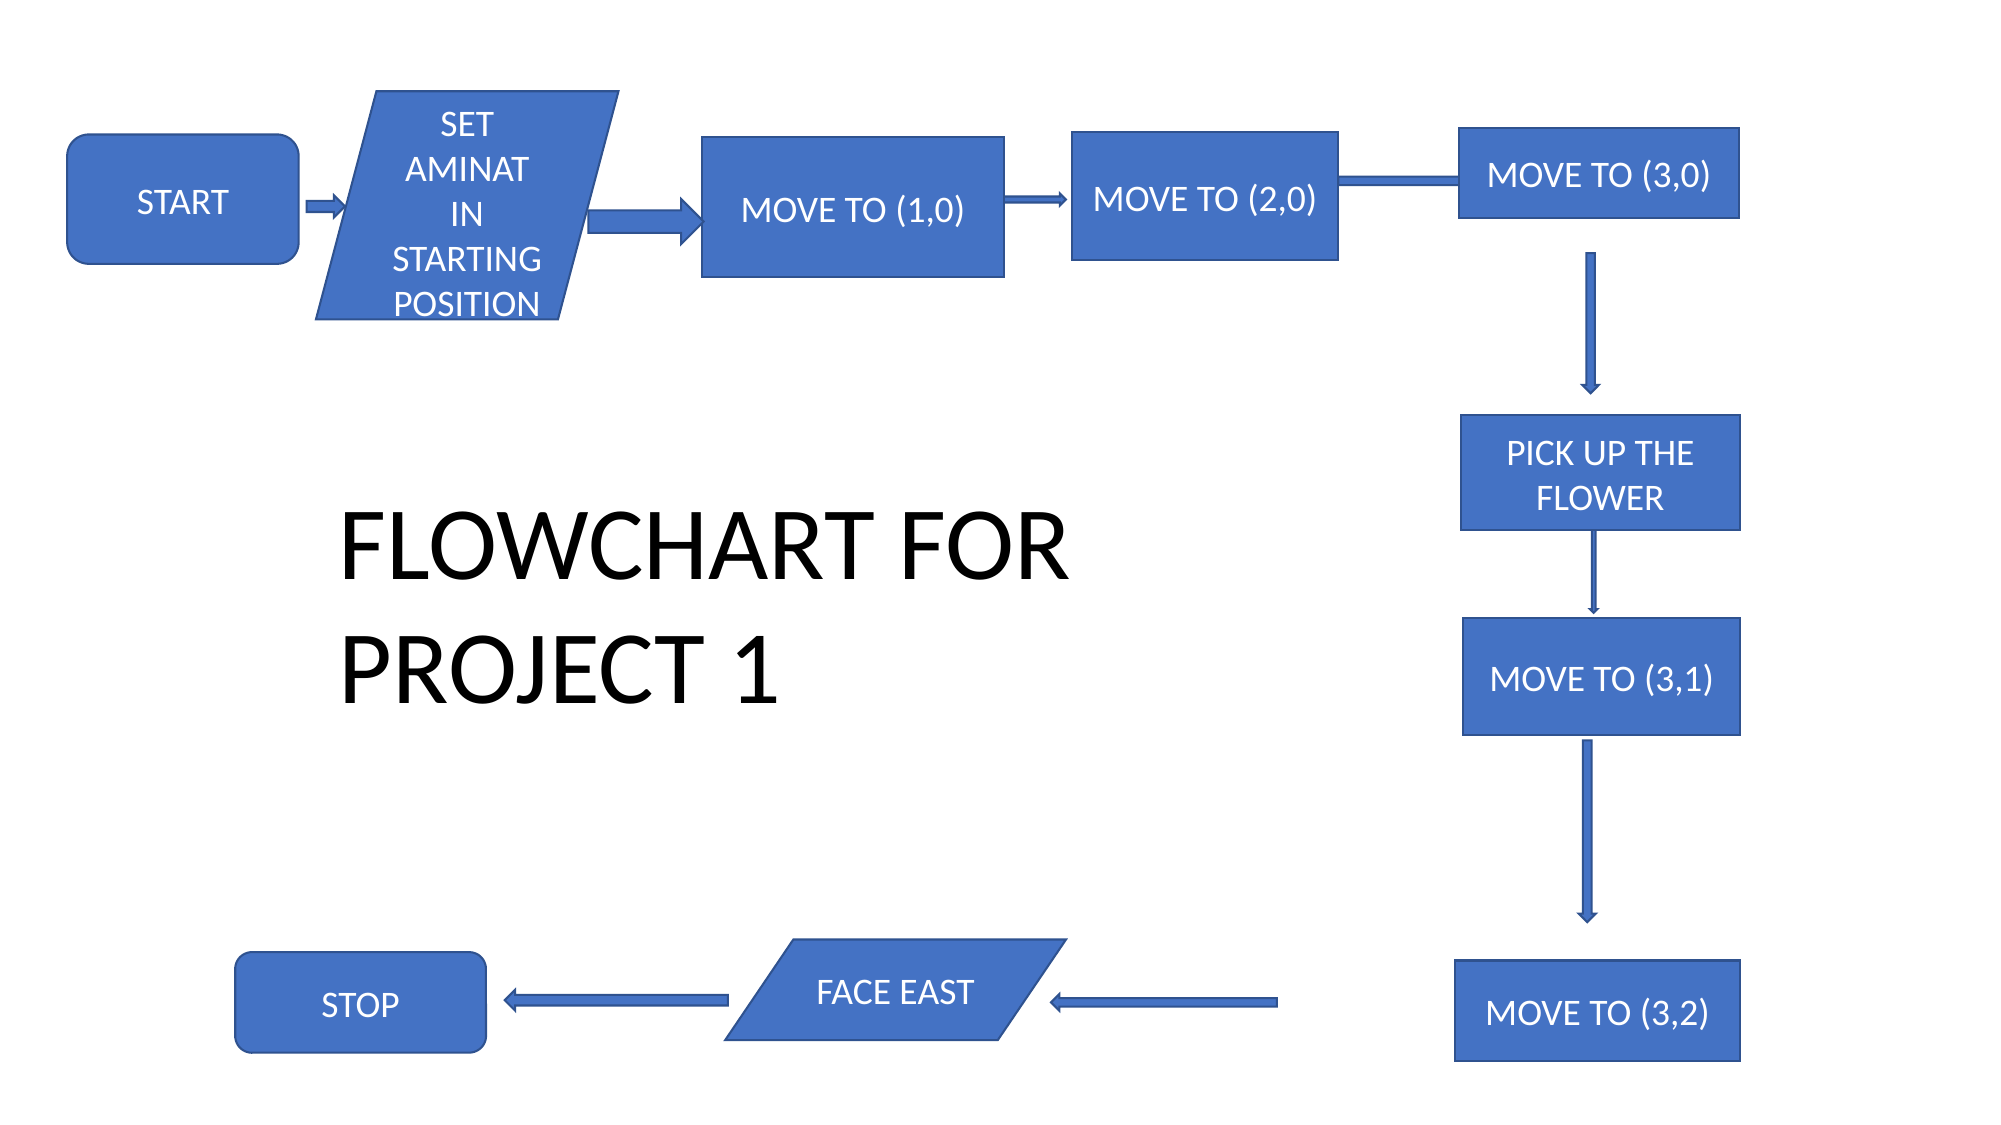

SET AMINAT IN STARTING POSITION
MOVE TO (3,0)
MOVE TO (2,0)
START
MOVE TO (1,0)
PICK UP THE FLOWER
FLOWCHART FOR PROJECT 1
MOVE TO (3,1)
FACE EAST
STOP
MOVE TO (3,2)